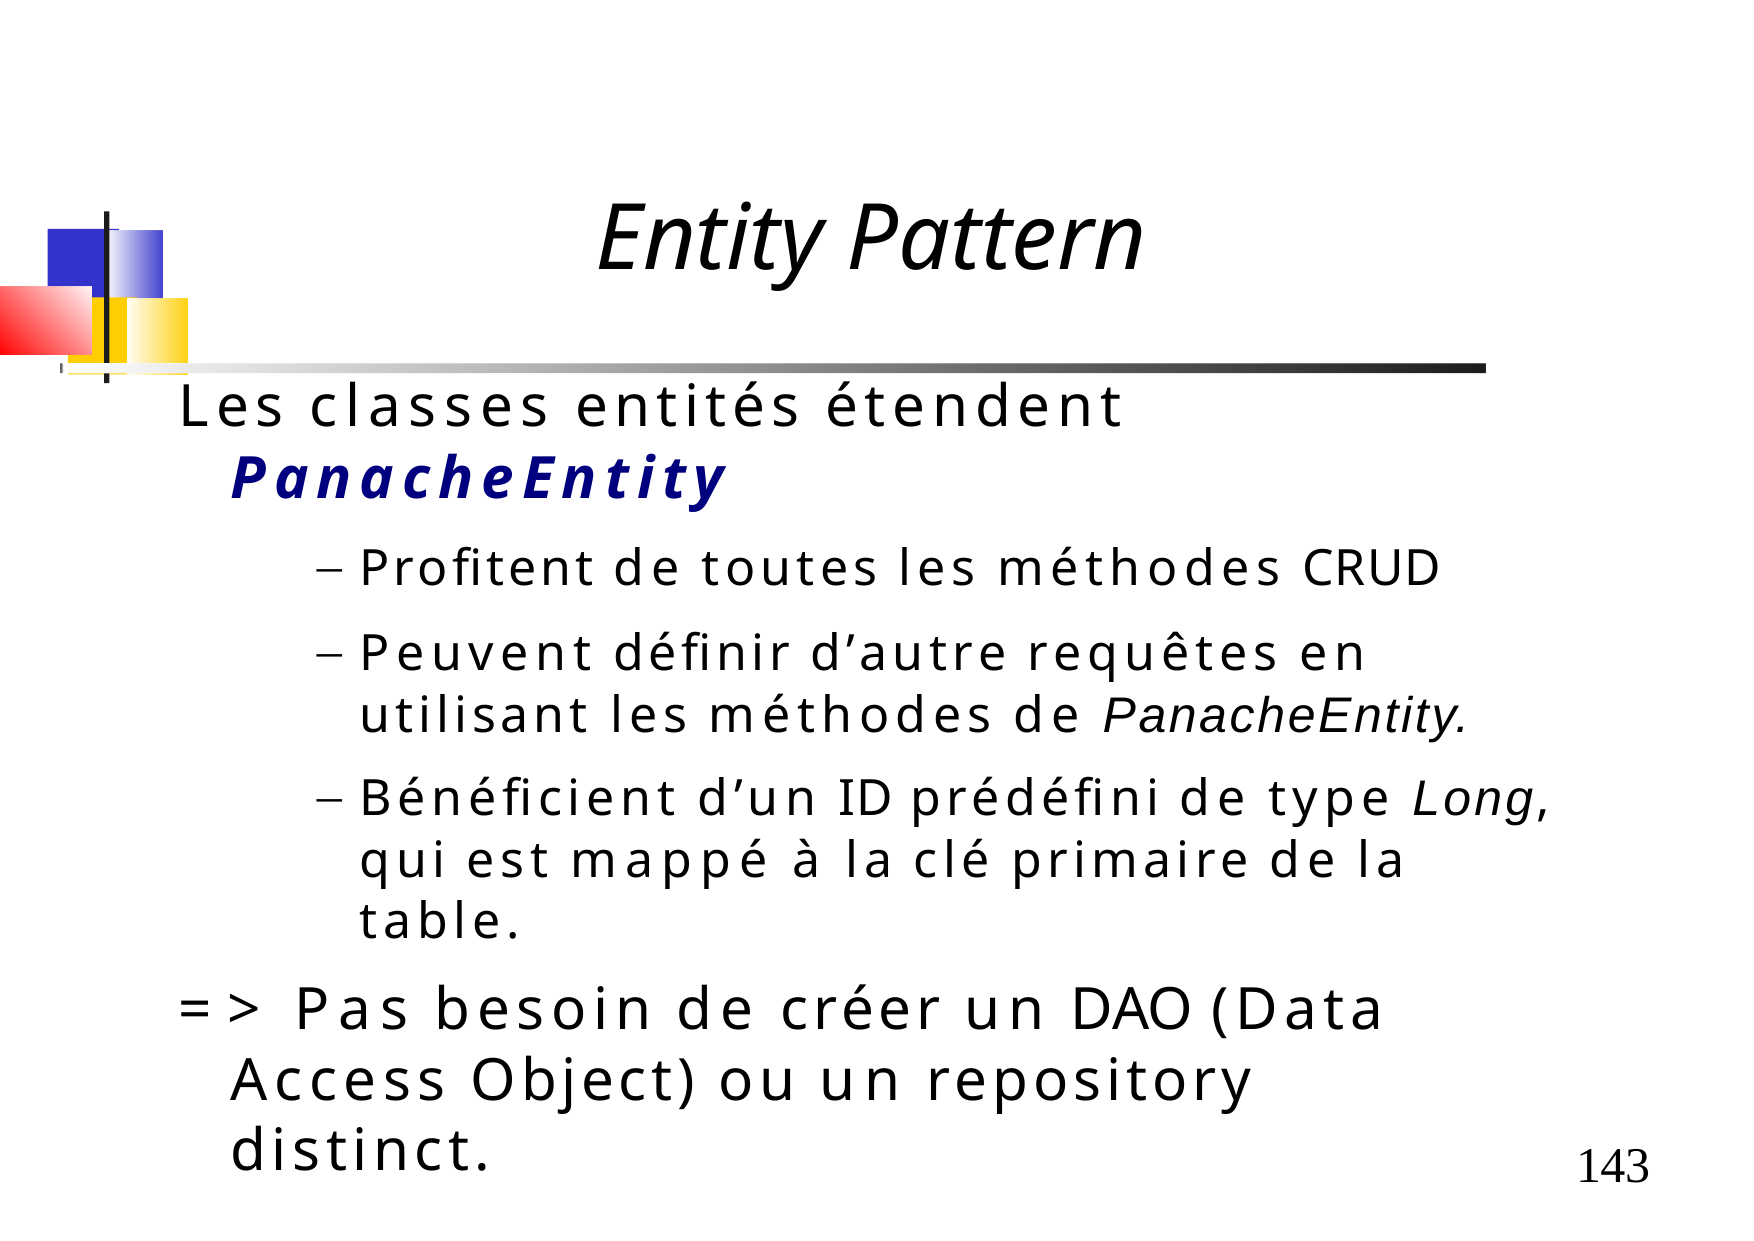

# Entity Pattern
Les classes entités étendent
PanacheEntity
Profitent de toutes les méthodes CRUD
Peuvent définir d’autre requêtes en utilisant les méthodes de PanacheEntity.
Bénéficient d’un ID prédéfini de type Long, qui est mappé à la clé primaire de la table.
=> Pas besoin de créer un DAO (Data Access Object) ou un repository distinct.
143